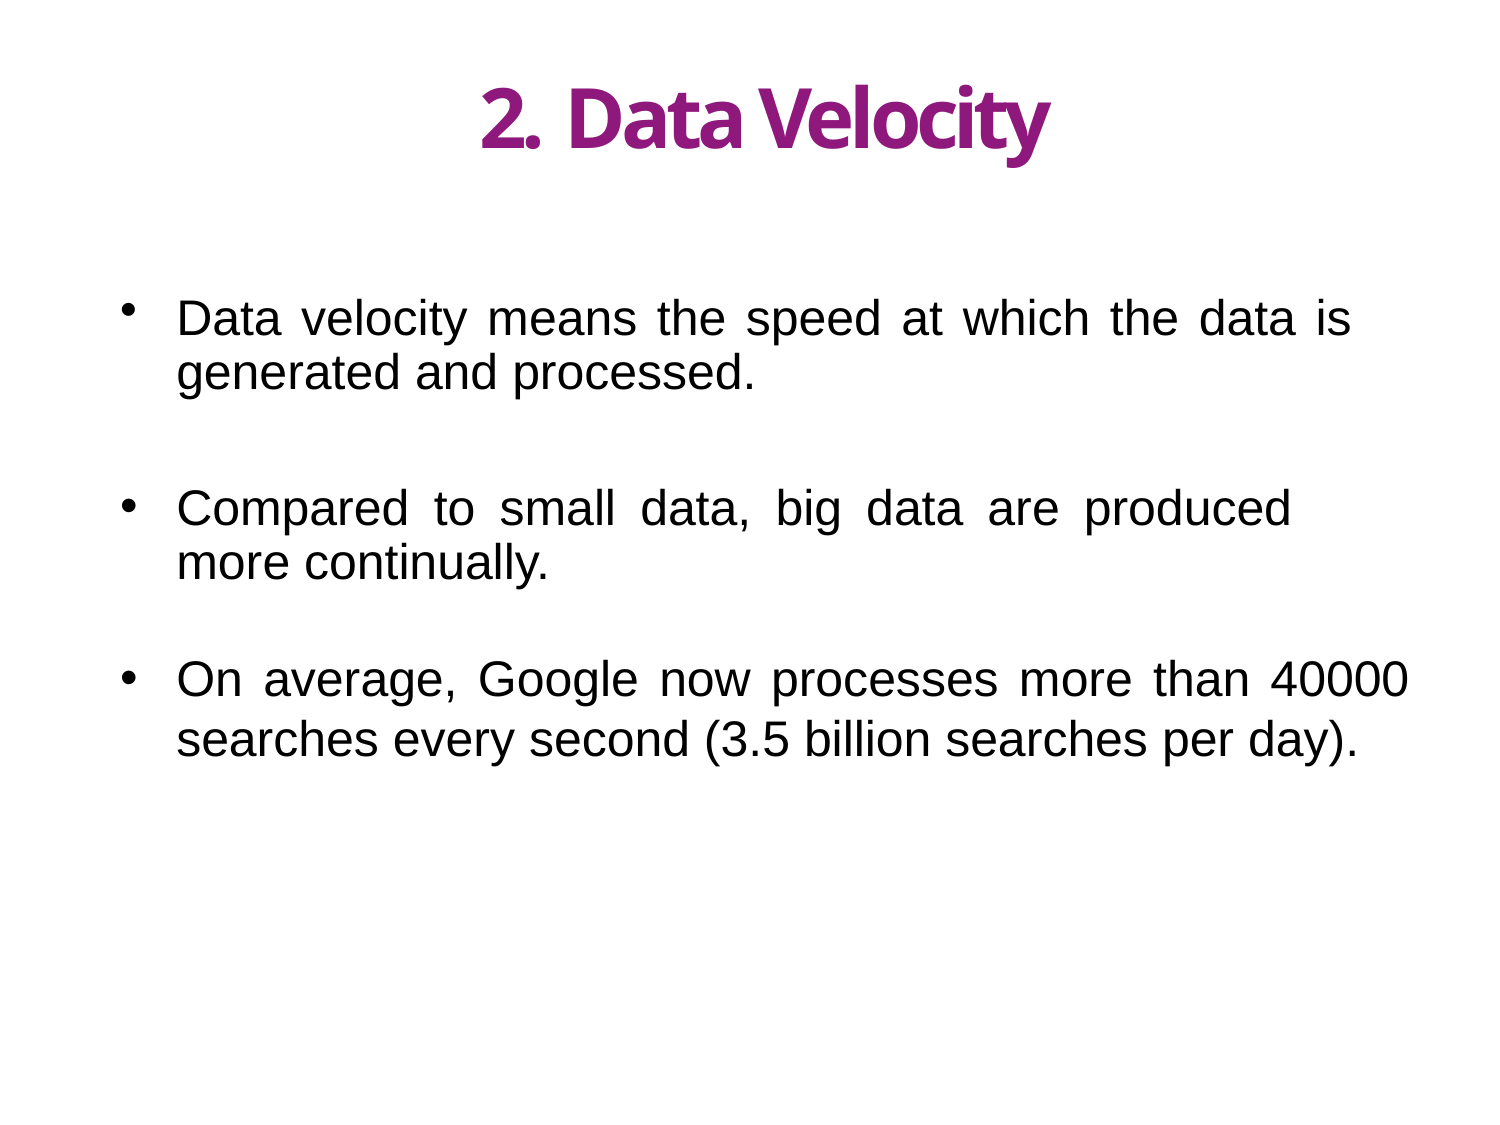

# 2. Data Velocity
Data velocity means the speed at which the data is generated and processed.
Compared to small data, big data are produced more continually.
On average, Google now processes more than 40000 searches every second (3.5 billion searches per day).